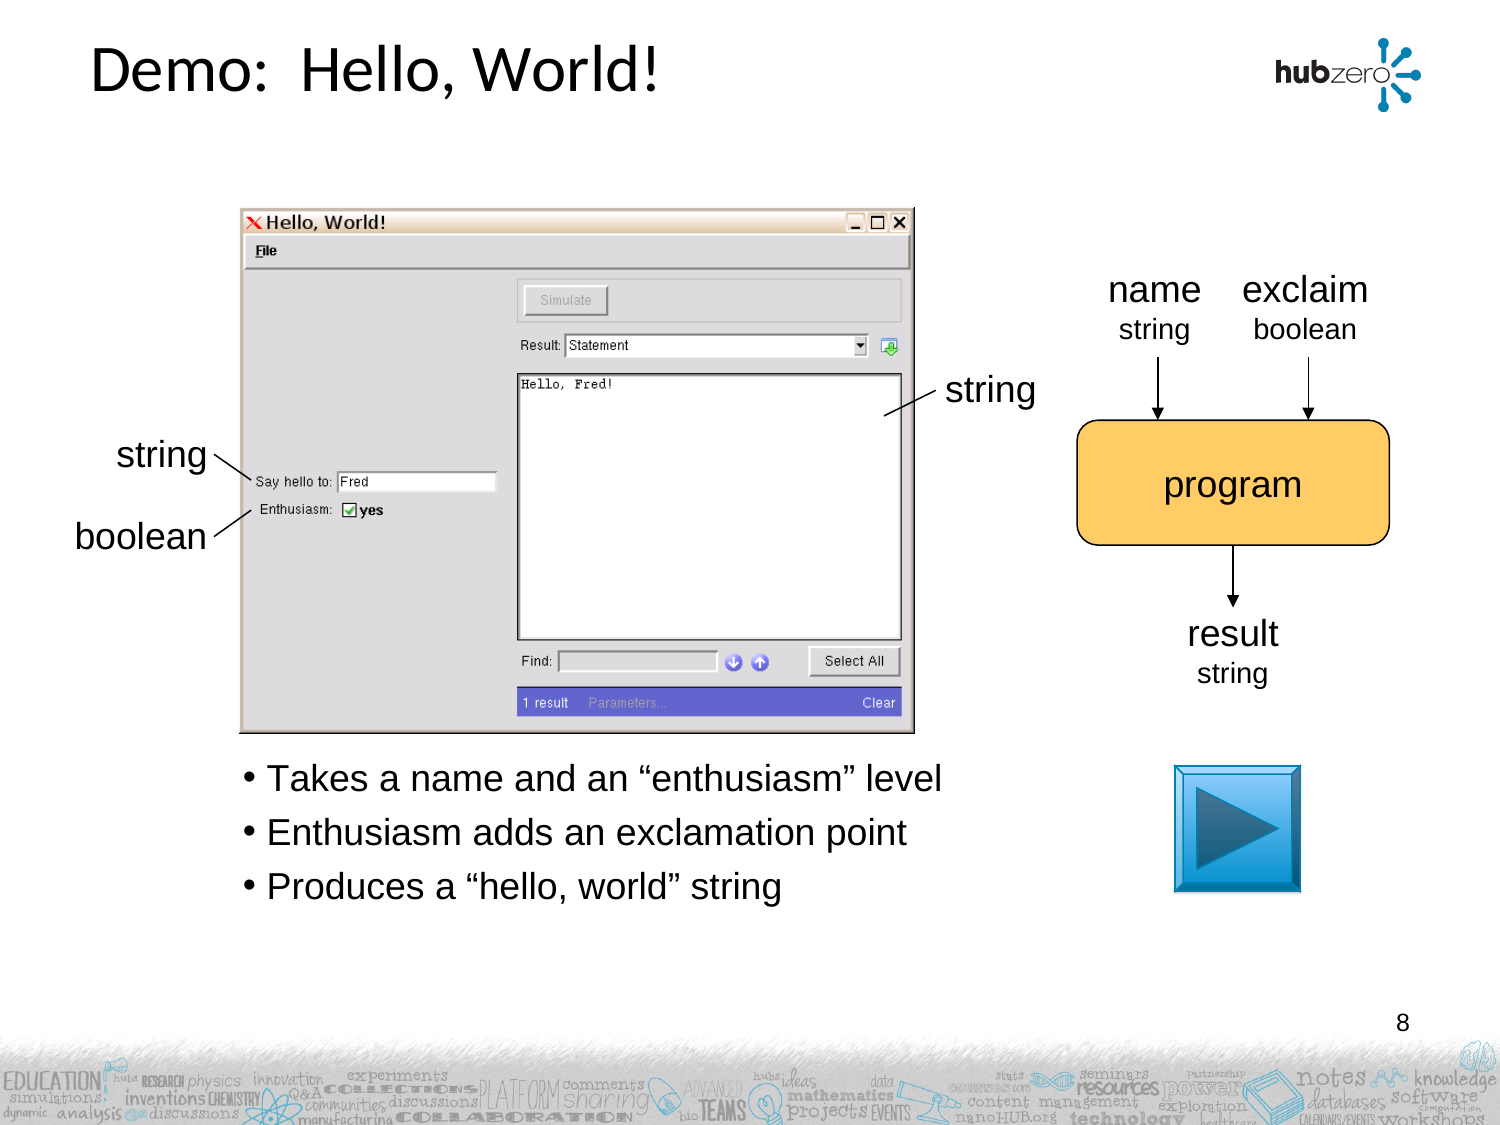

Demo: Hello, World!
name
string
exclaim
boolean
program
result
string
string
string
boolean
 Takes a name and an “enthusiasm” level
 Enthusiasm adds an exclamation point
 Produces a “hello, world” string